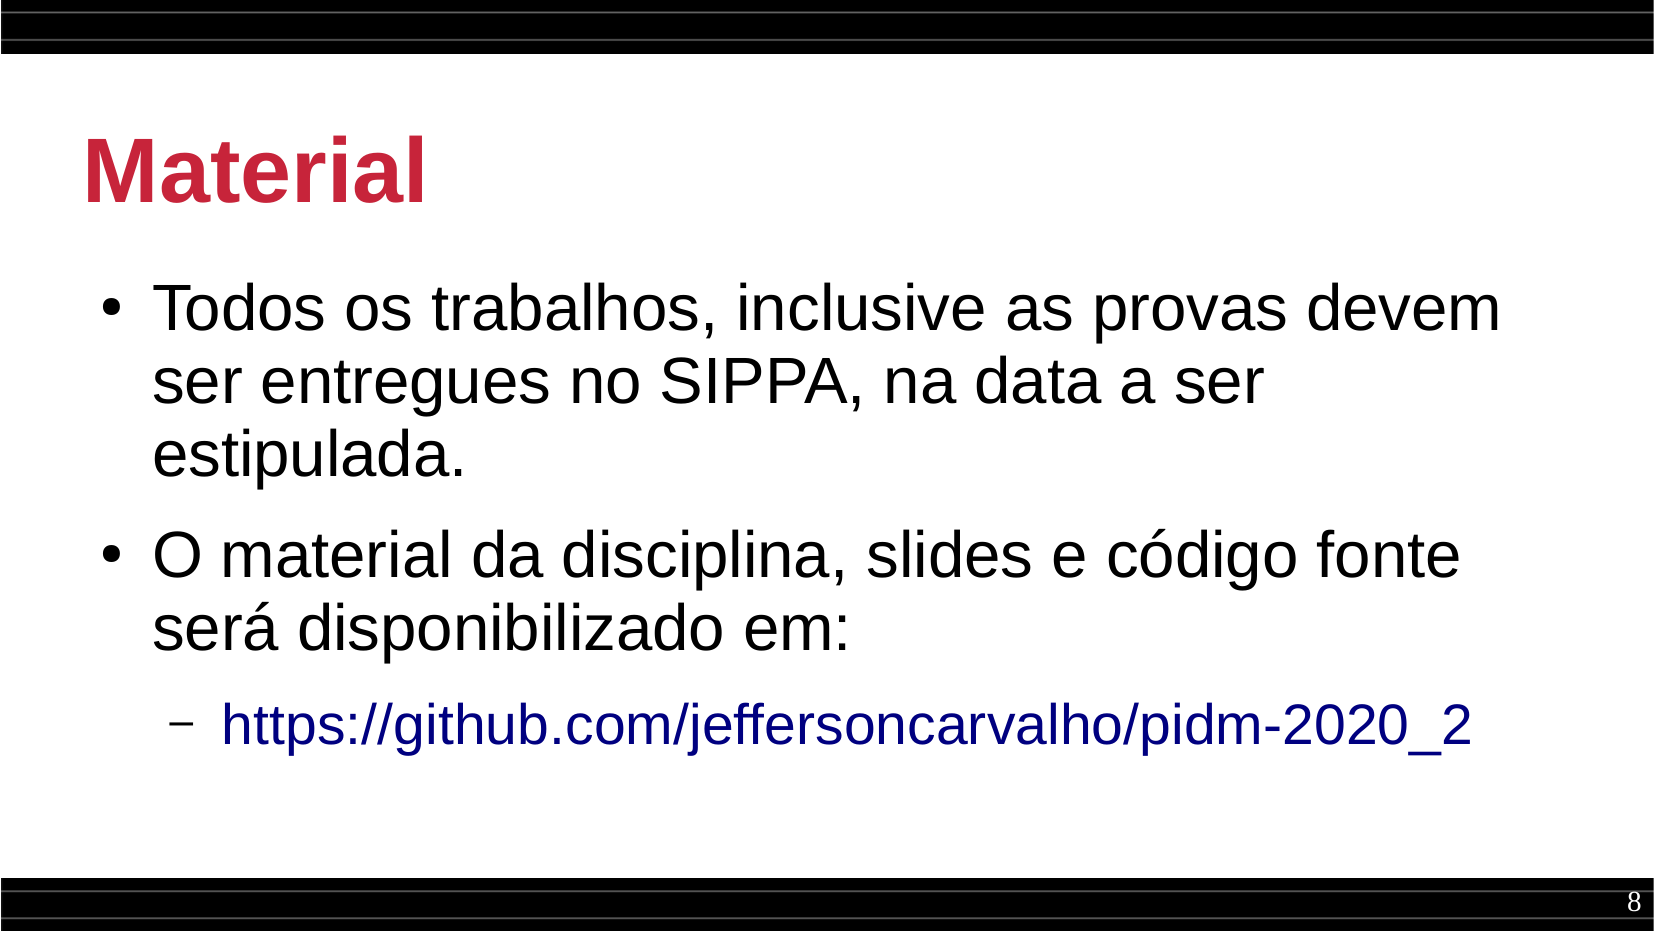

# Material
Todos os trabalhos, inclusive as provas devem ser entregues no SIPPA, na data a ser estipulada.
O material da disciplina, slides e código fonte será disponibilizado em:
https://github.com/jeffersoncarvalho/pidm-2020_2